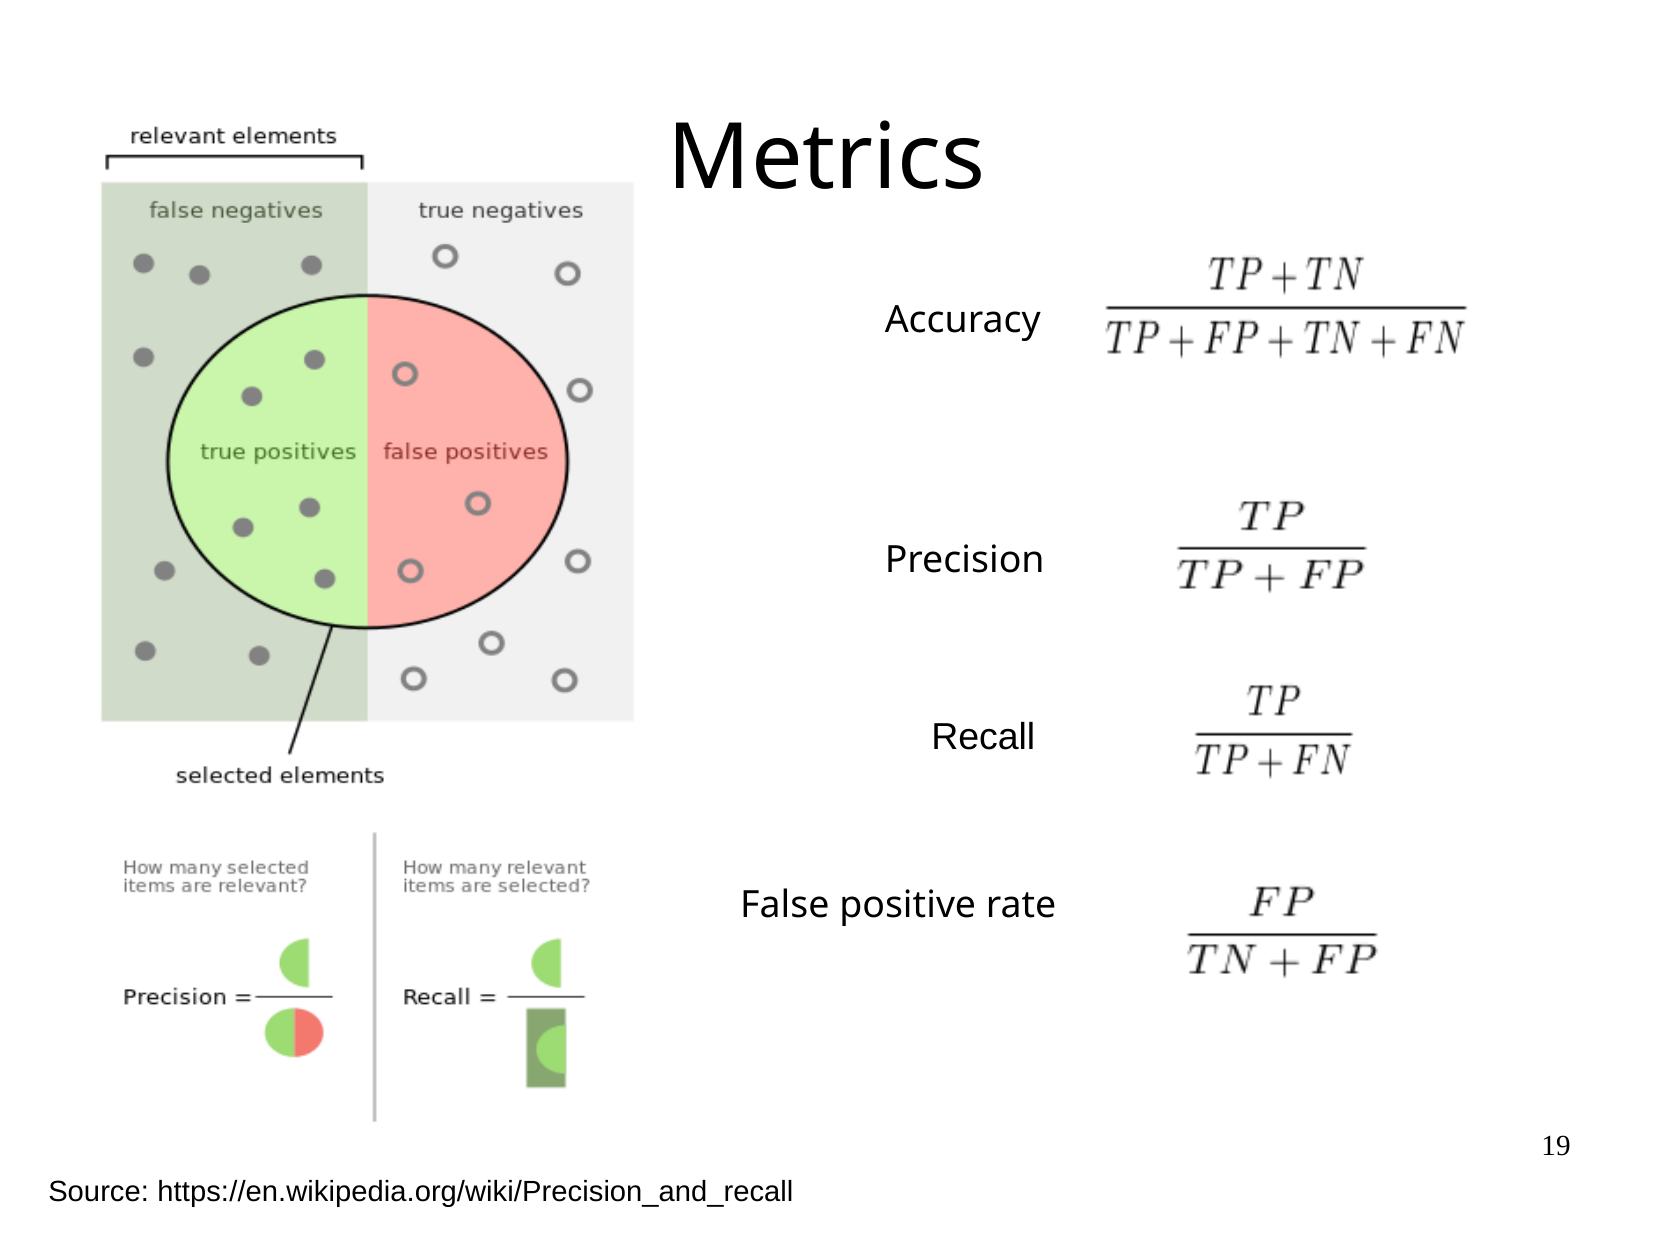

# Metrics
Accuracy
Precision
Recall
False positive rate
19
Source: https://en.wikipedia.org/wiki/Precision_and_recall